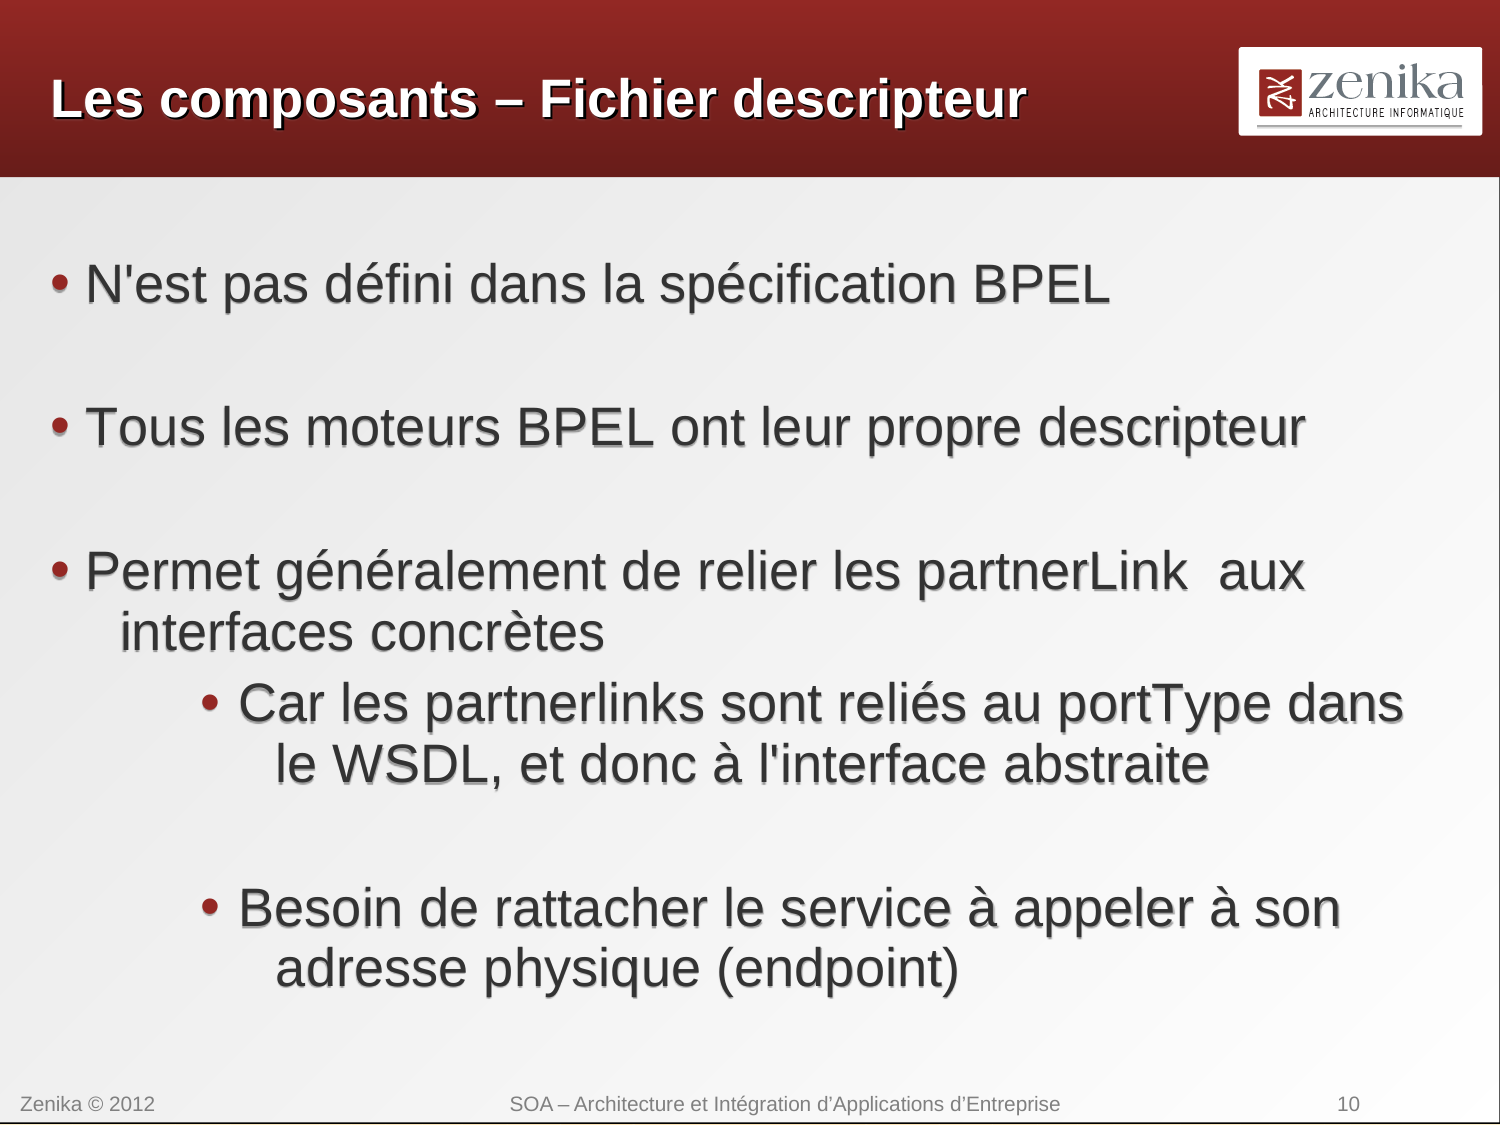

# Les composants – Fichier descripteur
N'est pas défini dans la spécification BPEL
Tous les moteurs BPEL ont leur propre descripteur
Permet généralement de relier les partnerLink aux interfaces concrètes
Car les partnerlinks sont reliés au portType dans le WSDL, et donc à l'interface abstraite
Besoin de rattacher le service à appeler à son adresse physique (endpoint)